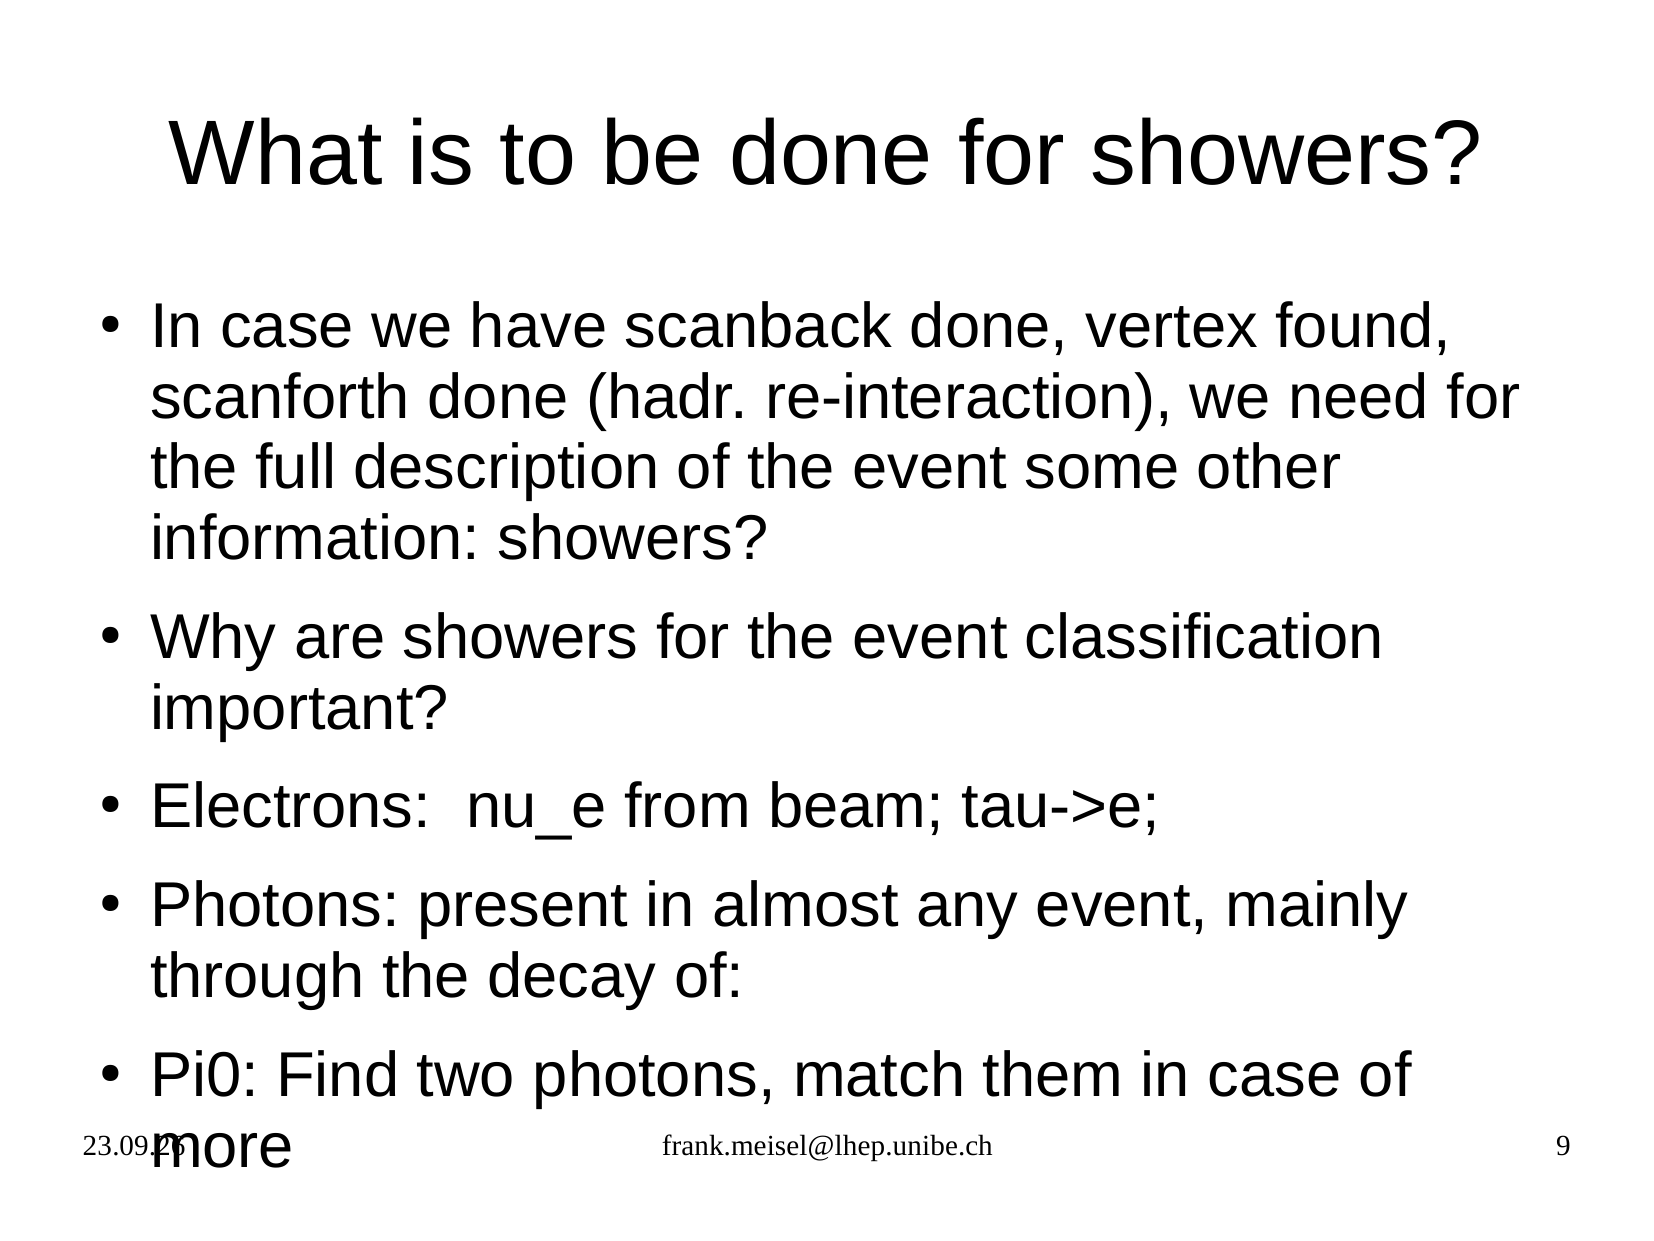

# What is to be done for showers?
In case we have scanback done, vertex found, scanforth done (hadr. re-interaction), we need for the full description of the event some other information: showers?
Why are showers for the event classification important?
Electrons: nu_e from beam; tau->e;
Photons: present in almost any event, mainly through the decay of:
Pi0: Find two photons, match them in case of more
frank.meisel@lhep.unibe.ch
9